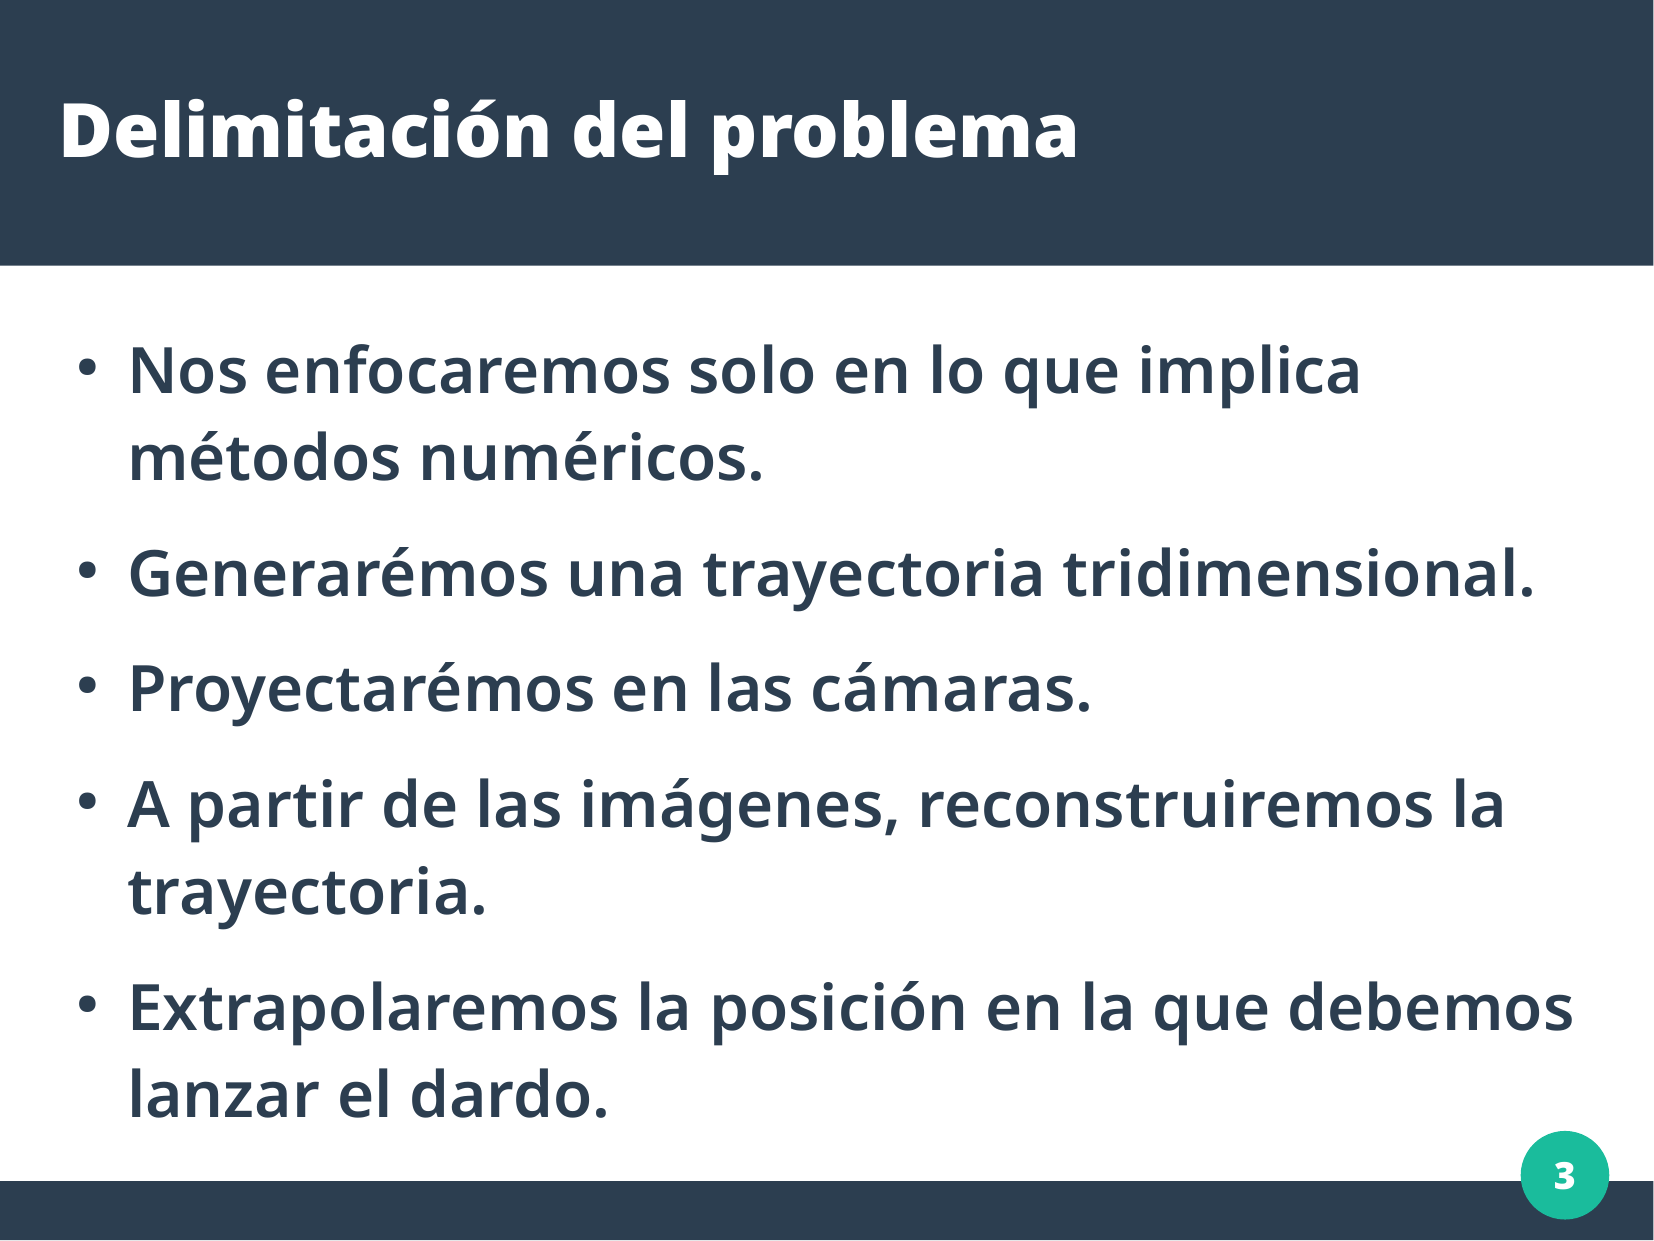

# Delimitación del problema
Nos enfocaremos solo en lo que implica métodos numéricos.
Generarémos una trayectoria tridimensional.
Proyectarémos en las cámaras.
A partir de las imágenes, reconstruiremos la trayectoria.
Extrapolaremos la posición en la que debemos lanzar el dardo.
3